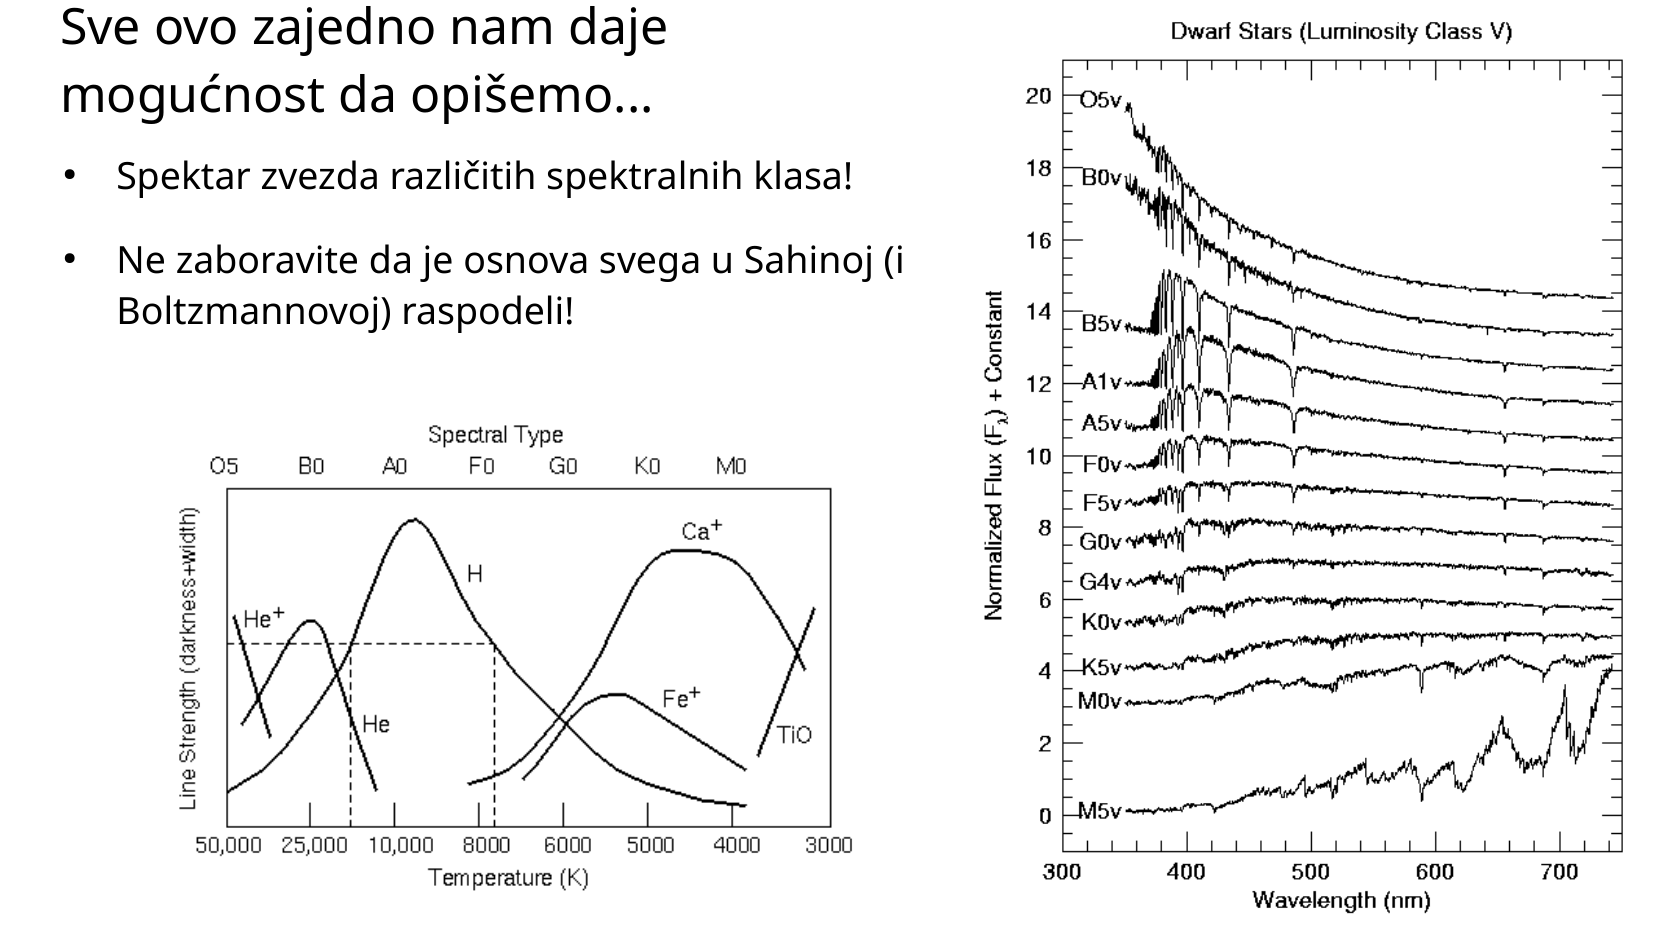

# Sve ovo zajedno nam daje mogućnost da opišemo...
Spektar zvezda različitih spektralnih klasa!
Ne zaboravite da je osnova svega u Sahinoj (i Boltzmannovoj) raspodeli!